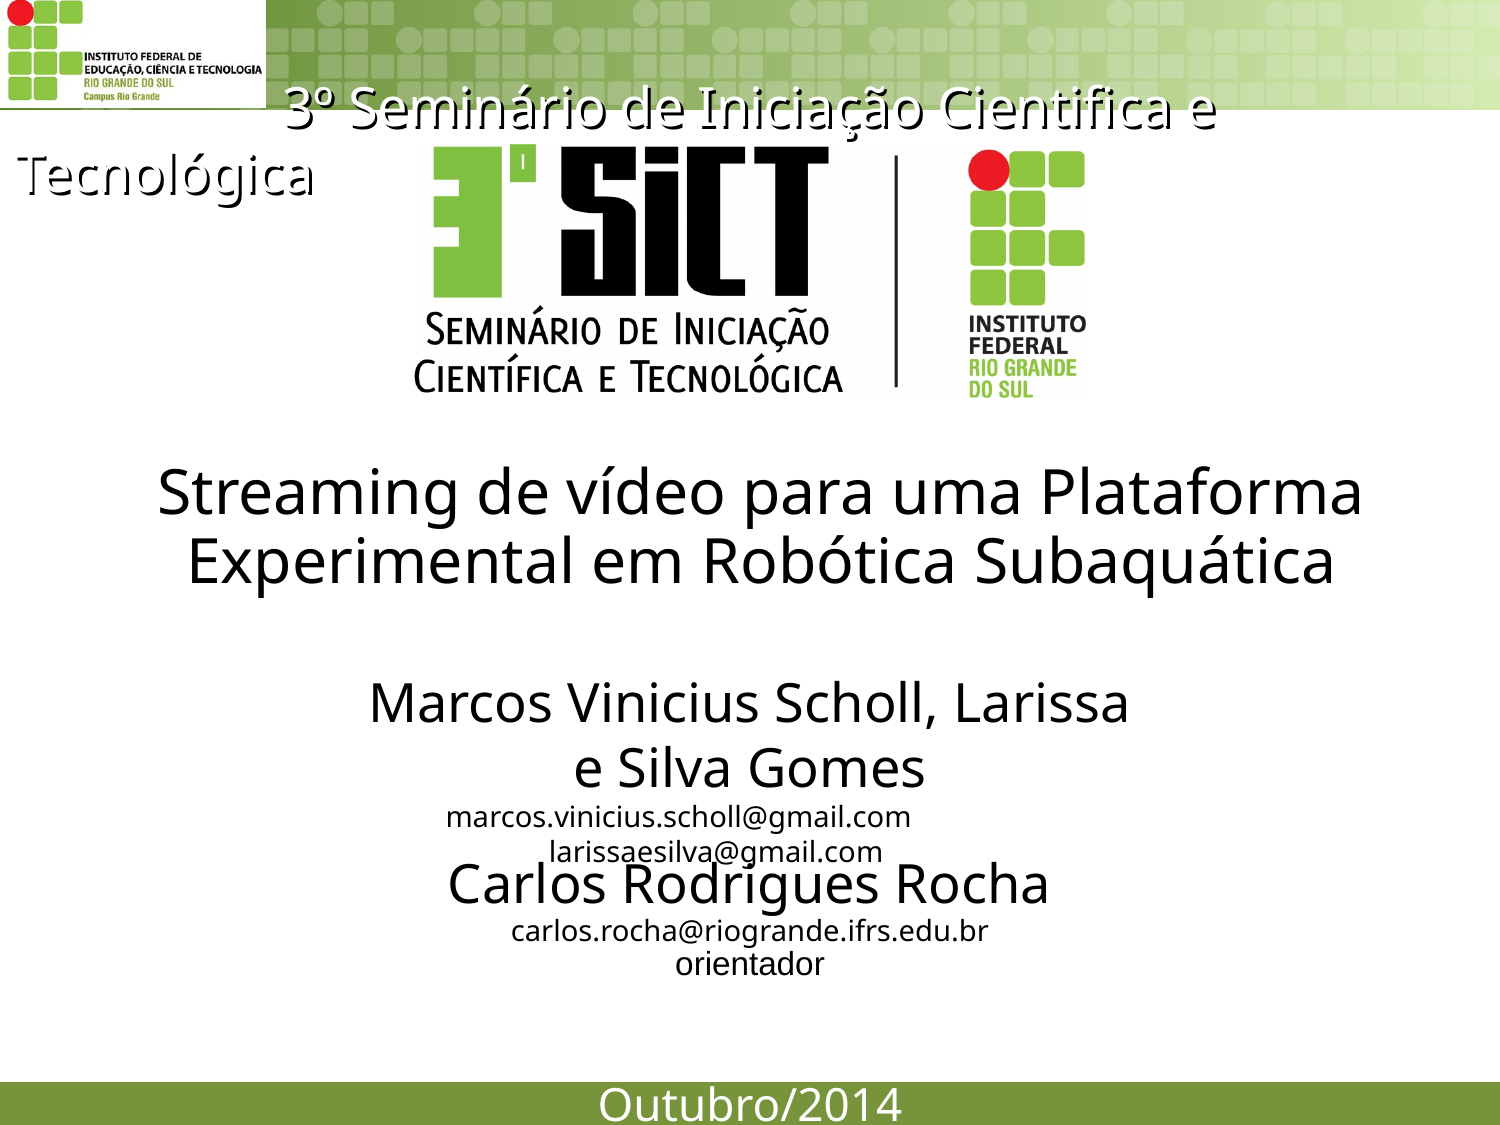

# 3º Seminário de Iniciação Cientifica e Tecnológica
Streaming de vídeo para uma Plataforma Experimental em Robótica Subaquática
Marcos Vinicius Scholl, Larissa e Silva Gomes
marcos.vinicius.scholl@gmail.com larissaesilva@gmail.com
Carlos Rodrigues Rocha
carlos.rocha@riogrande.ifrs.edu.br
orientador
Outubro/2014